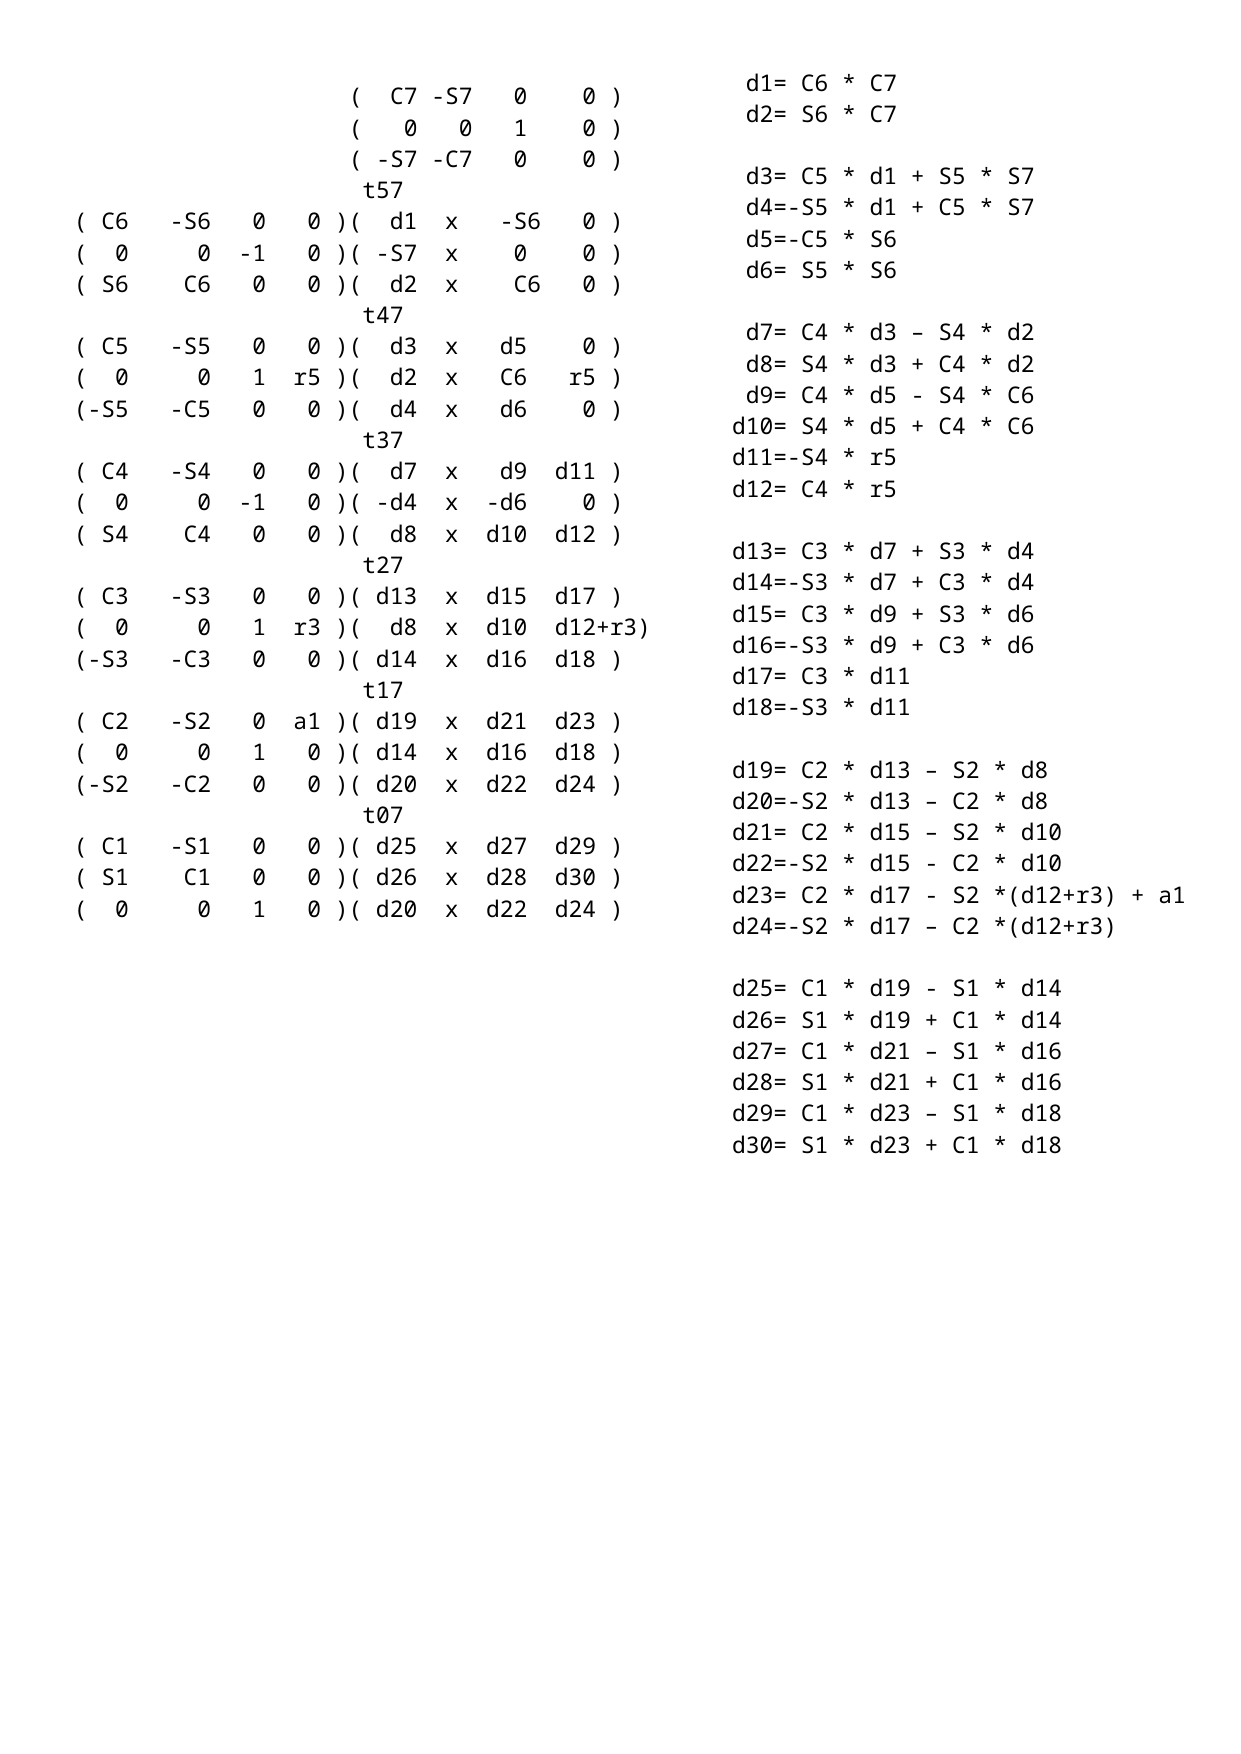

d1= C6 * C7
 d2= S6 * C7
 d3= C5 * d1 + S5 * S7
 d4=-S5 * d1 + C5 * S7
 d5=-C5 * S6
 d6= S5 * S6
 d7= C4 * d3 – S4 * d2
 d8= S4 * d3 + C4 * d2
 d9= C4 * d5 - S4 * C6
d10= S4 * d5 + C4 * C6
d11=-S4 * r5
d12= C4 * r5
d13= C3 * d7 + S3 * d4
d14=-S3 * d7 + C3 * d4
d15= C3 * d9 + S3 * d6
d16=-S3 * d9 + C3 * d6
d17= C3 * d11
d18=-S3 * d11
d19= C2 * d13 – S2 * d8
d20=-S2 * d13 – C2 * d8
d21= C2 * d15 – S2 * d10
d22=-S2 * d15 - C2 * d10
d23= C2 * d17 - S2 *(d12+r3) + a1
d24=-S2 * d17 – C2 *(d12+r3)
d25= C1 * d19 - S1 * d14
d26= S1 * d19 + C1 * d14
d27= C1 * d21 – S1 * d16
d28= S1 * d21 + C1 * d16
d29= C1 * d23 – S1 * d18
d30= S1 * d23 + C1 * d18
 ( C7 -S7 0 0 )
 ( 0 0 1 0 )
 ( -S7 -C7 0 0 )
 t57
( C6 -S6 0 0 )( d1 x -S6 0 )
( 0 0 -1 0 )( -S7 x 0 0 )
( S6 C6 0 0 )( d2 x C6 0 )
 t47
( C5 -S5 0 0 )( d3 x d5 0 )
( 0 0 1 r5 )( d2 x C6 r5 )
(-S5 -C5 0 0 )( d4 x d6 0 )
 t37
( C4 -S4 0 0 )( d7 x d9 d11 )
( 0 0 -1 0 )( -d4 x -d6 0 )
( S4 C4 0 0 )( d8 x d10 d12 )
 t27
( C3 -S3 0 0 )( d13 x d15 d17 )
( 0 0 1 r3 )( d8 x d10 d12+r3)
(-S3 -C3 0 0 )( d14 x d16 d18 )
 t17
( C2 -S2 0 a1 )( d19 x d21 d23 )
( 0 0 1 0 )( d14 x d16 d18 )
(-S2 -C2 0 0 )( d20 x d22 d24 )
 t07
( C1 -S1 0 0 )( d25 x d27 d29 )
( S1 C1 0 0 )( d26 x d28 d30 )
( 0 0 1 0 )( d20 x d22 d24 )